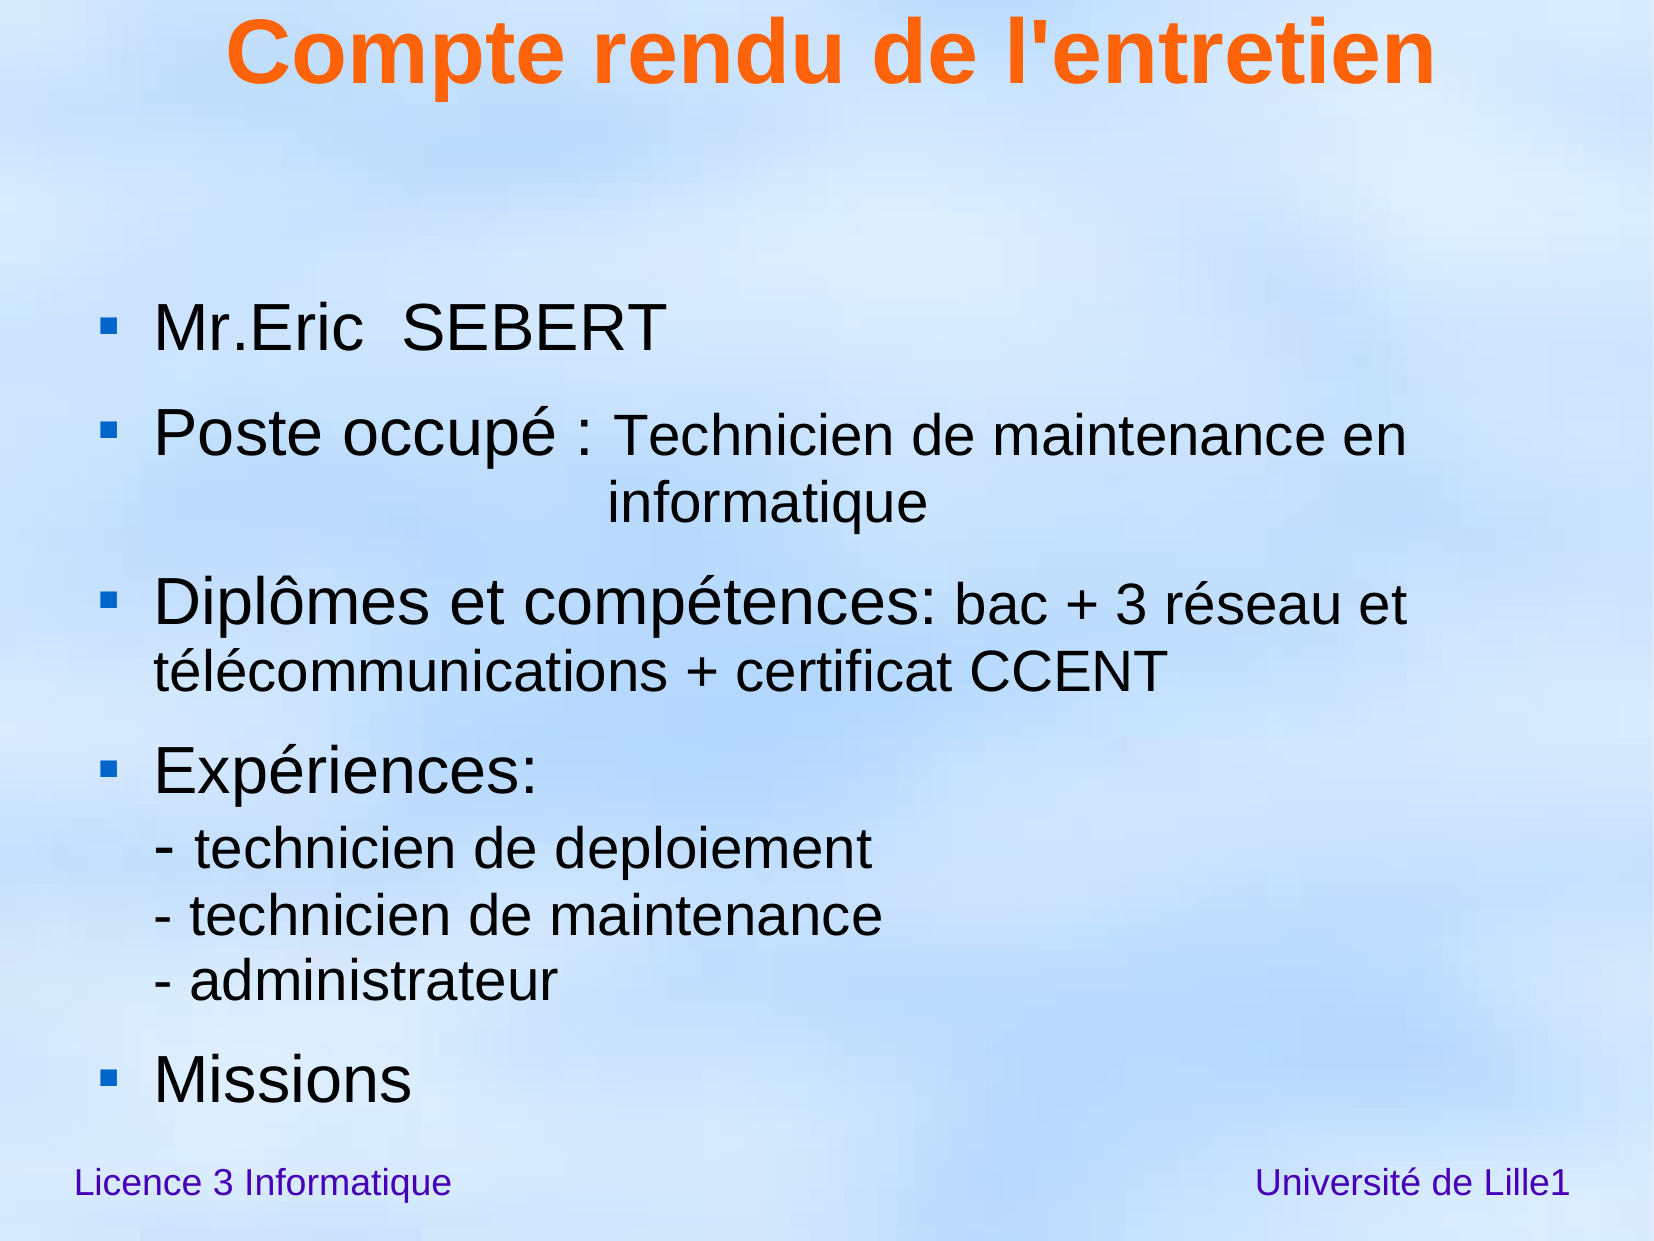

# Compte rendu de l'entretien
Mr.Eric SEBERT
Poste occupé : Technicien de maintenance en 	 informatique
Diplômes et compétences: bac + 3 réseau et télécommunications + certificat CCENT
Expériences:
- technicien de deploiement
- technicien de maintenance
- administrateur
Missions
Licence 3 Informatique 							 				Université de Lille1